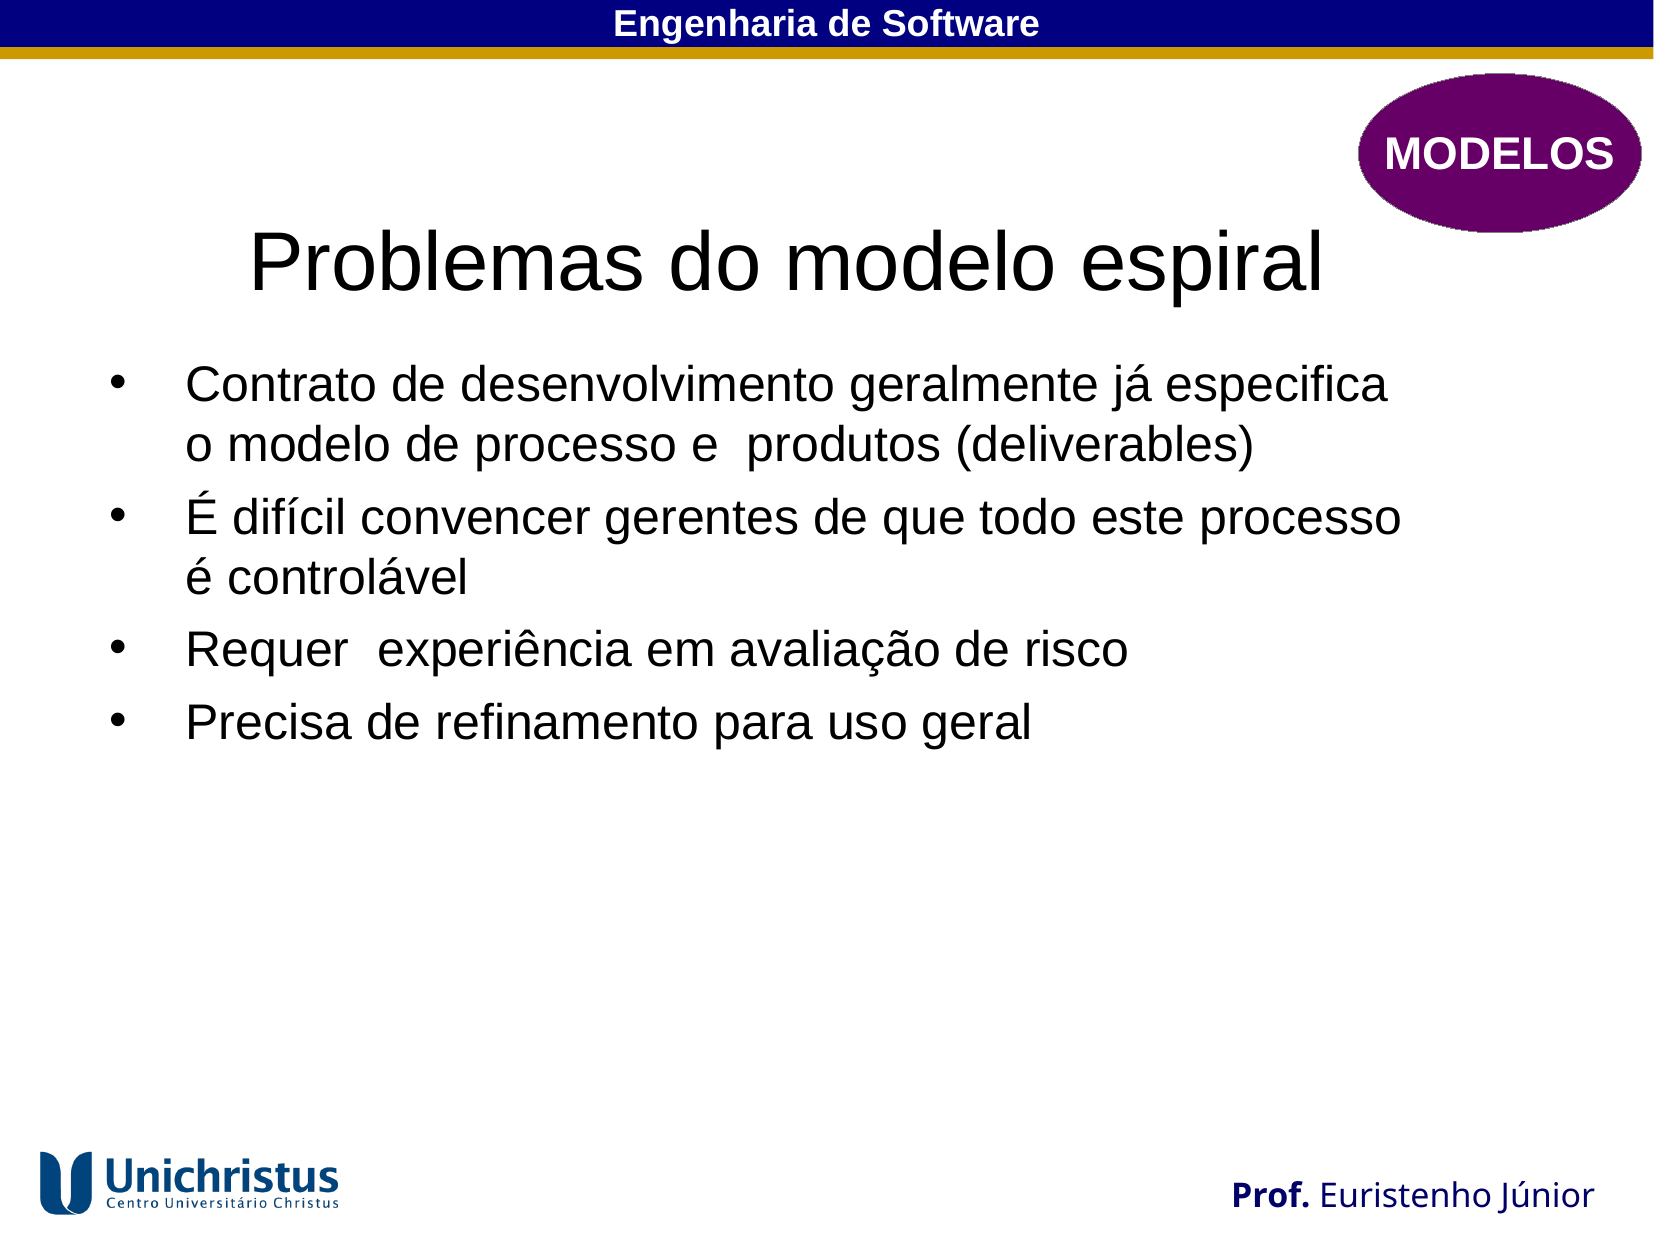

Engenharia de Software
MODELOS
# Problemas do modelo espiral
Contrato de desenvolvimento geralmente já especifica o modelo de processo e produtos (deliverables)
É difícil convencer gerentes de que todo este processo é controlável
Requer experiência em avaliação de risco
Precisa de refinamento para uso geral
Prof. Euristenho Júnior